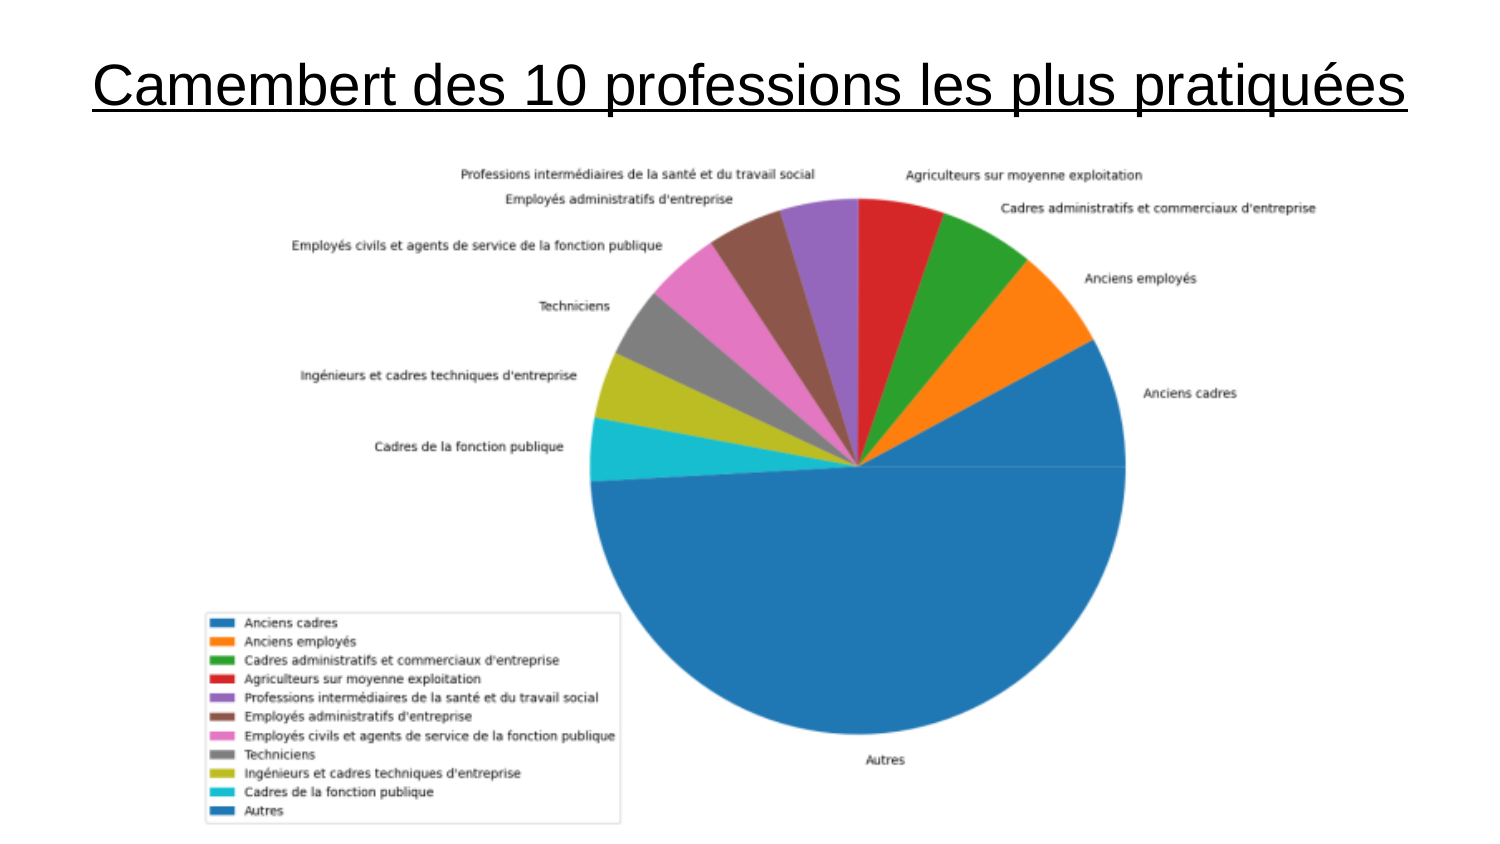

# Camembert des 10 professions les plus pratiquées